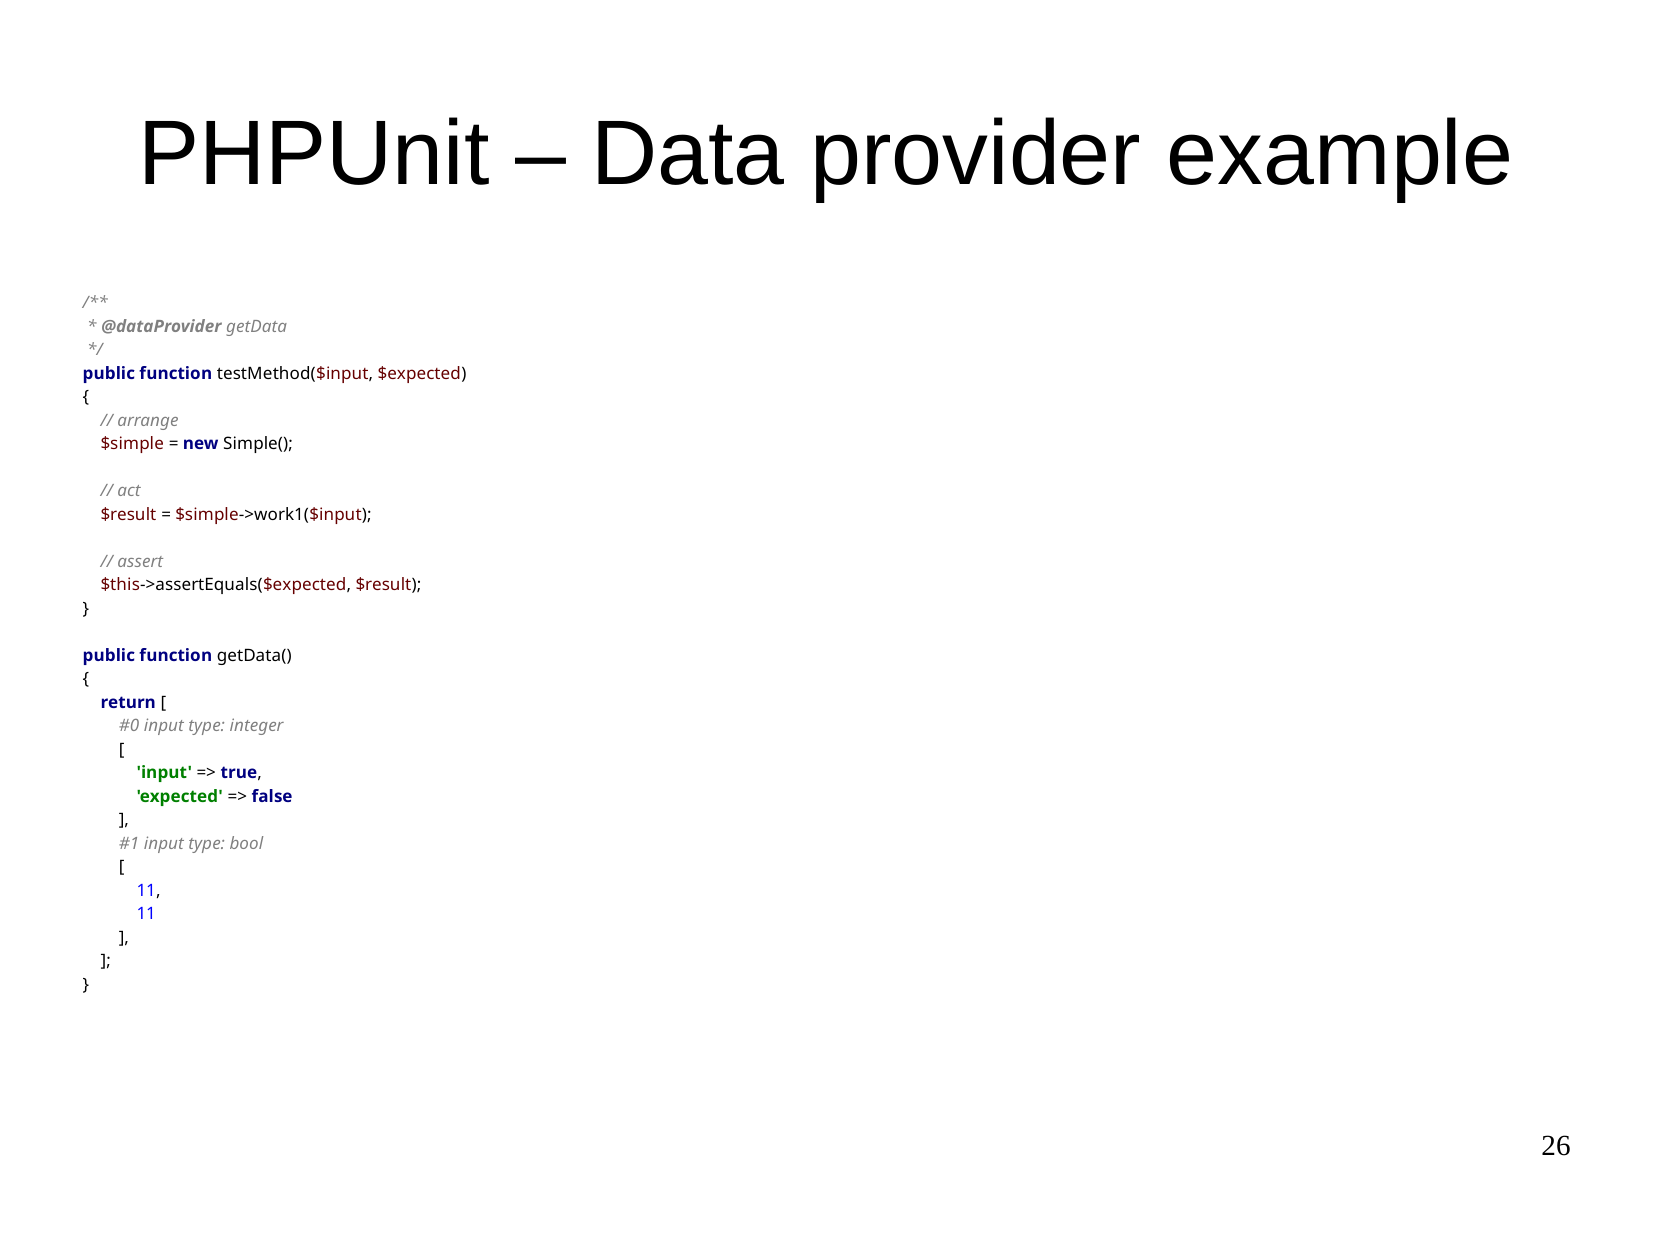

# PHPUnit – Data provider example
/**
 * @dataProvider getData
 */
public function testMethod($input, $expected)
{
 // arrange
 $simple = new Simple();
 // act
 $result = $simple->work1($input);
 // assert
 $this->assertEquals($expected, $result);
}
public function getData()
{
 return [
 #0 input type: integer
 [
 'input' => true,
 'expected' => false
 ],
 #1 input type: bool
 [
 11,
 11
 ],
 ];
}
26